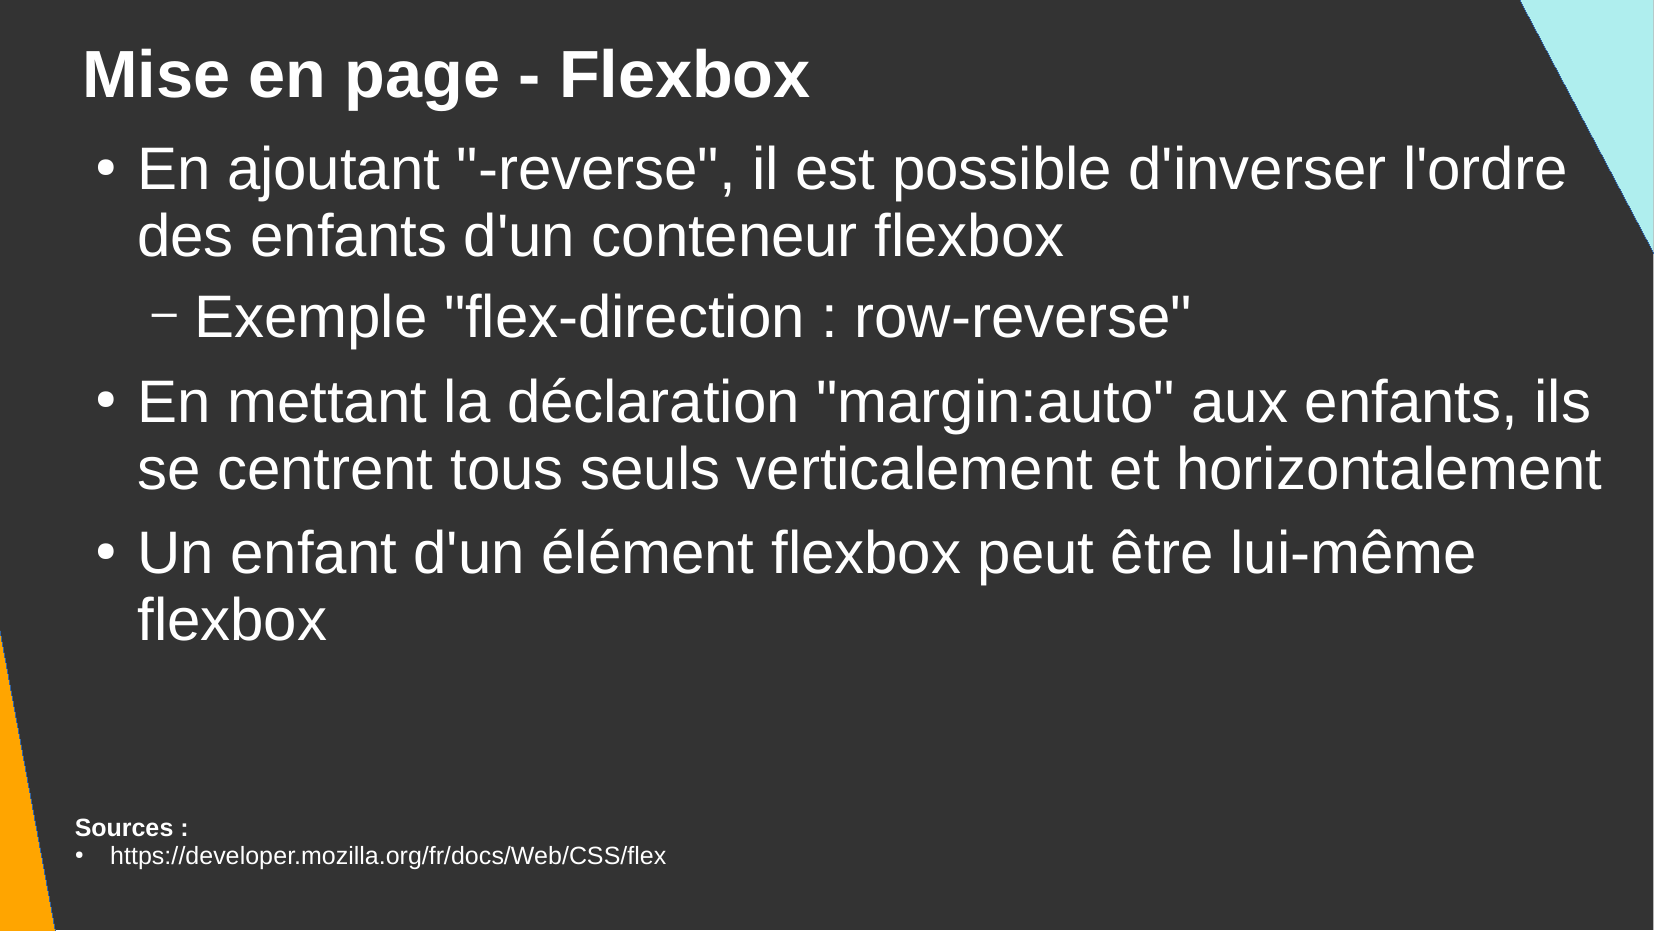

# Mise en page - Flexbox
En ajoutant "-reverse", il est possible d'inverser l'ordre des enfants d'un conteneur flexbox
Exemple "flex-direction : row-reverse"
En mettant la déclaration "margin:auto" aux enfants, ils se centrent tous seuls verticalement et horizontalement
Un enfant d'un élément flexbox peut être lui-même flexbox
Sources :
https://developer.mozilla.org/fr/docs/Web/CSS/flex